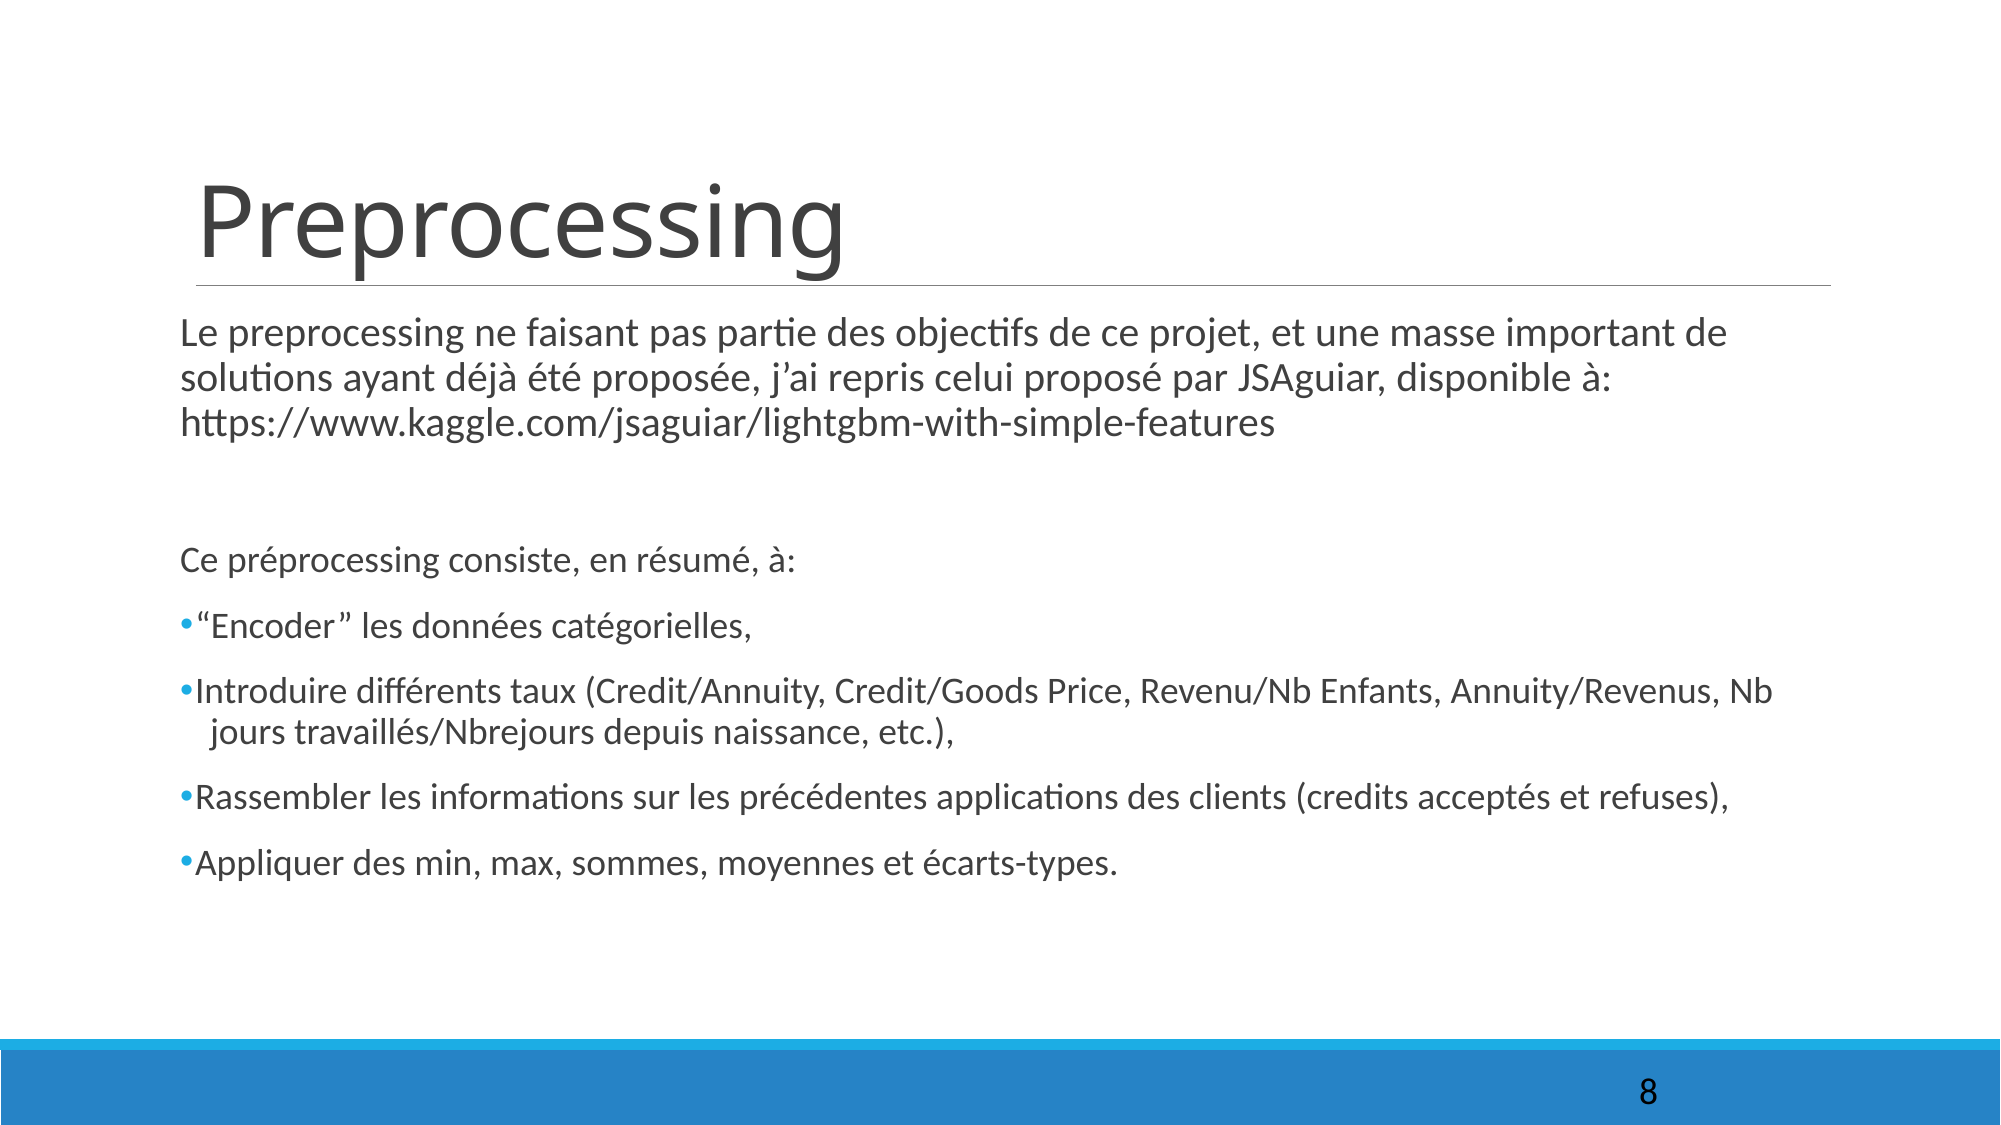

# Preprocessing
Le preprocessing ne faisant pas partie des objectifs de ce projet, et une masse important de solutions ayant déjà été proposée, j’ai repris celui proposé par JSAguiar, disponible à: https://www.kaggle.com/jsaguiar/lightgbm-with-simple-features
Ce préprocessing consiste, en résumé, à:
“Encoder” les données catégorielles,
Introduire différents taux (Credit/Annuity, Credit/Goods Price, Revenu/Nb Enfants, Annuity/Revenus, Nb jours travaillés/Nbrejours depuis naissance, etc.),
Rassembler les informations sur les précédentes applications des clients (credits acceptés et refuses),
Appliquer des min, max, sommes, moyennes et écarts-types.